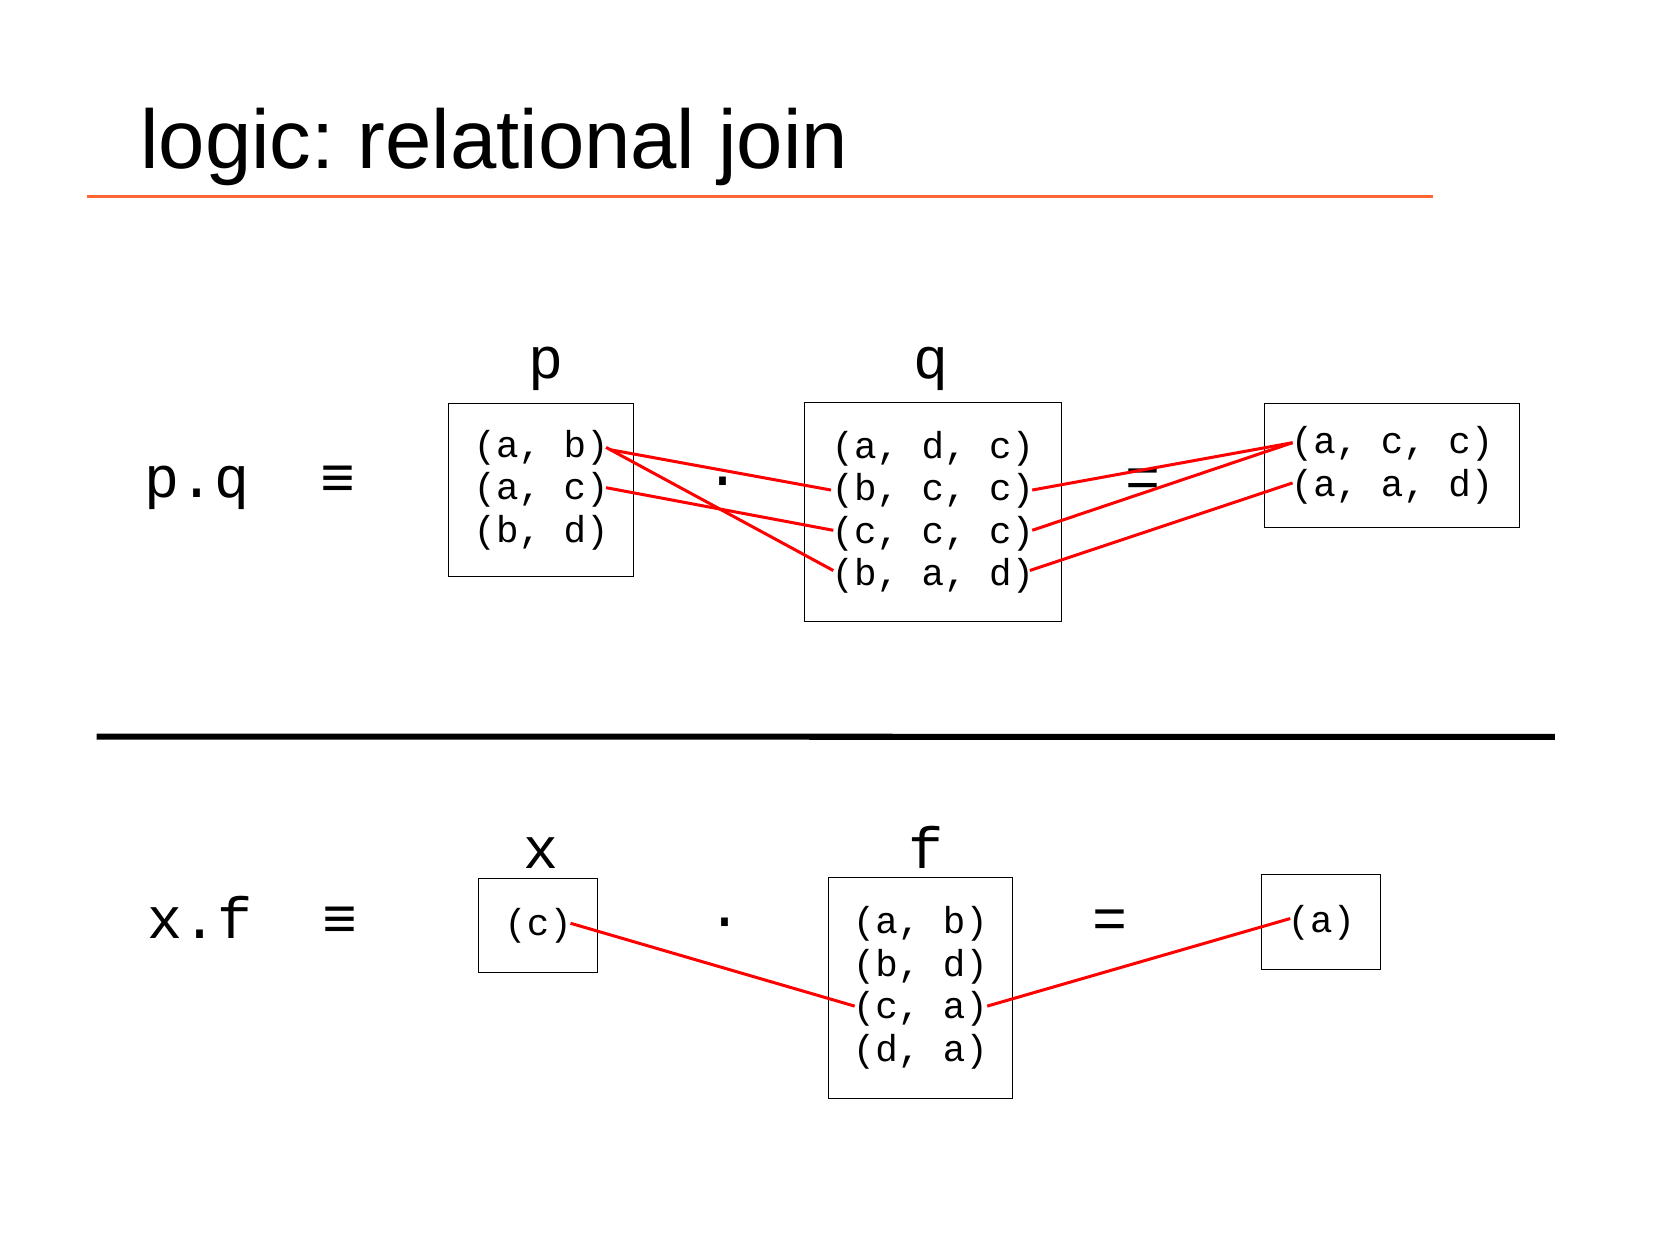

# logic: relational join
p q
(a, d, c)
(b, c, c)
(c, c, c)
(b, a, d)
(a, b)
(a, c)
(b, d)
(a, c, c)
(a, a, d)
p.q ≡ · =
x f
x.f ≡ · =
(a)
(a, b)
(b, d)
(c, a)
(d, a)
(c)